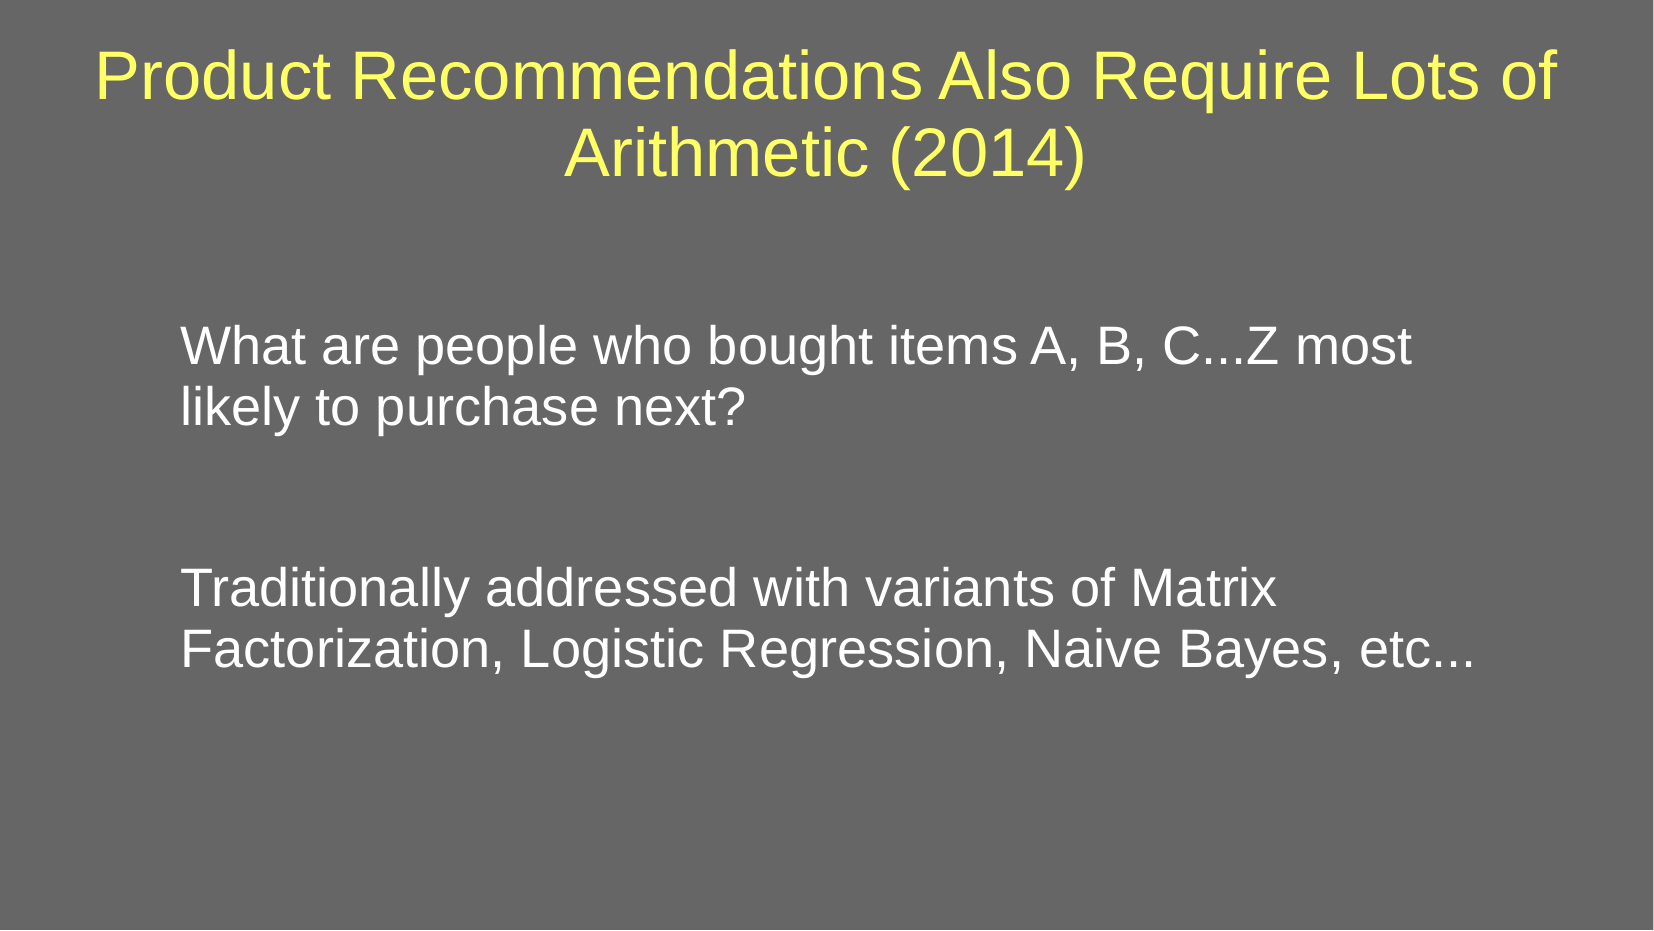

# Product Recommendations Also Require Lots of Arithmetic (2014)
What are people who bought items A, B, C...Z most likely to purchase next?
Traditionally addressed with variants of Matrix Factorization, Logistic Regression, Naive Bayes, etc...